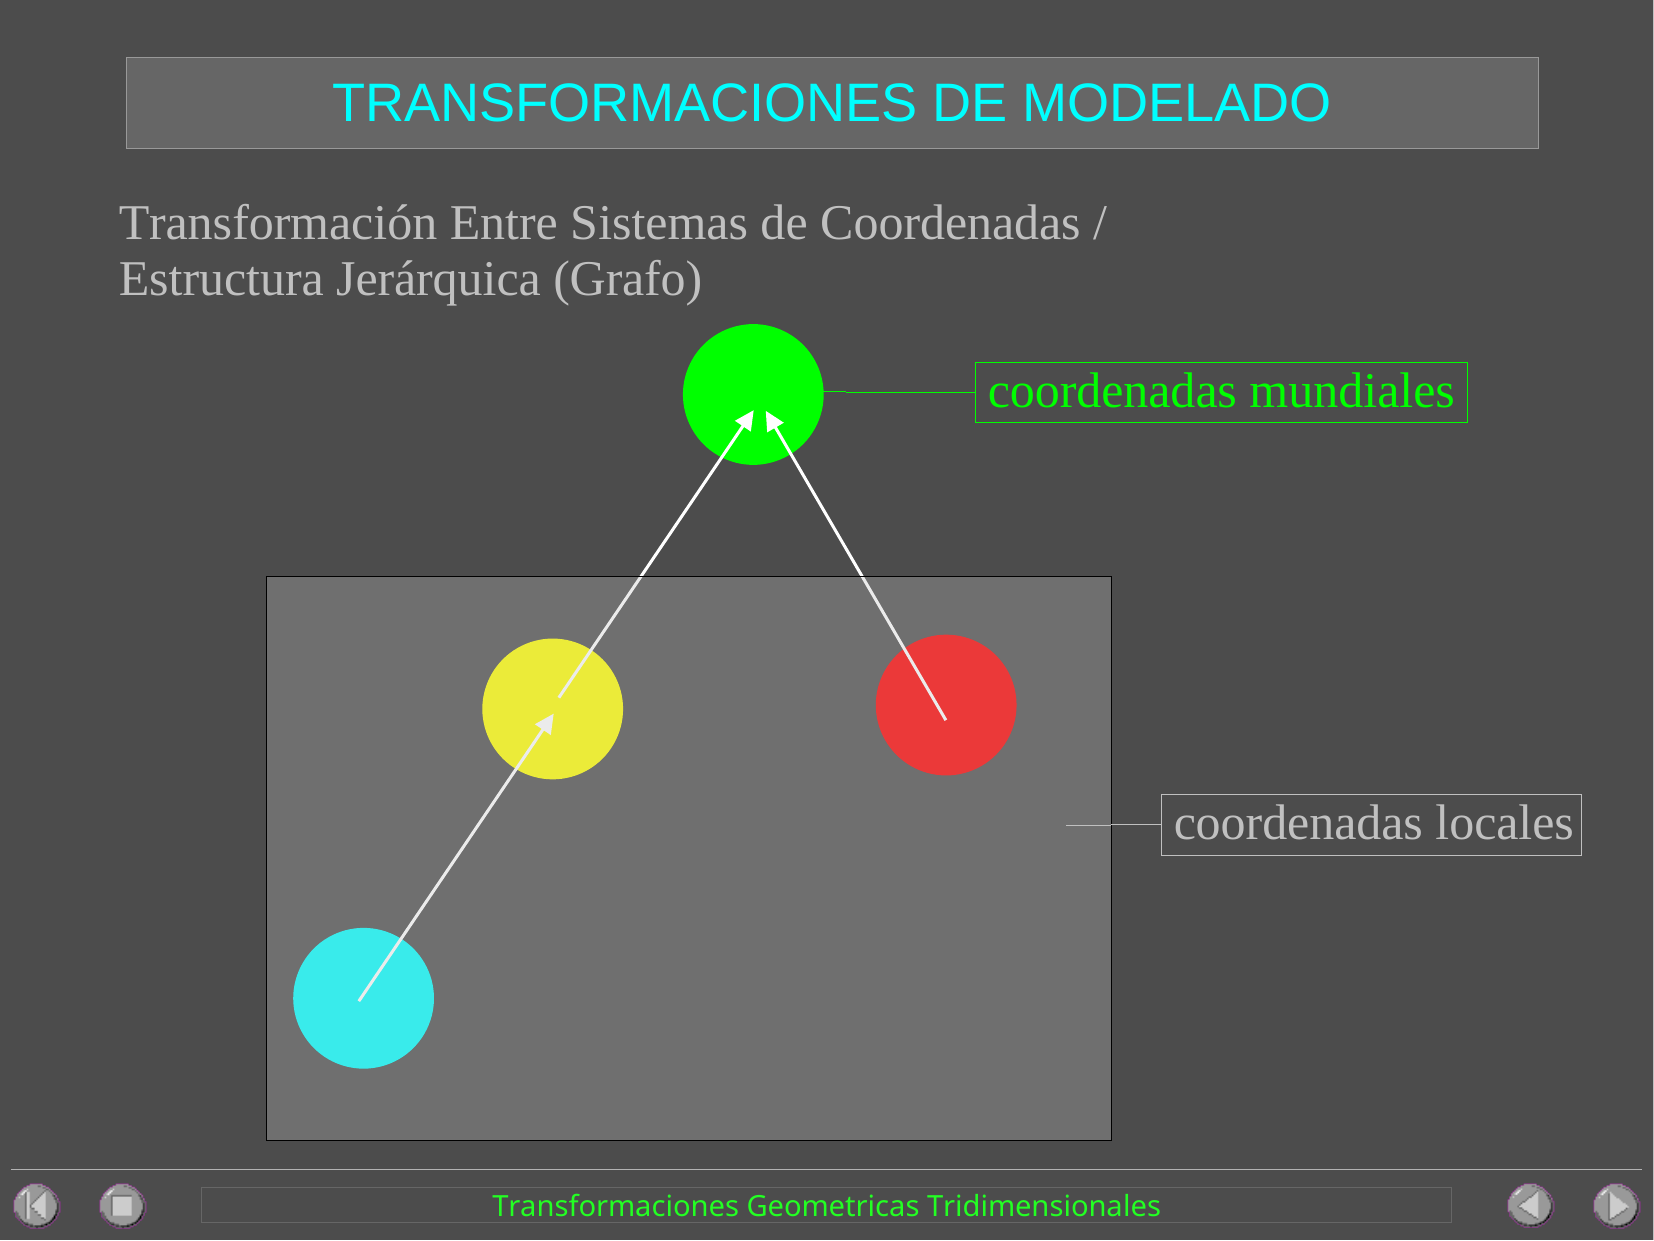

# TRANSFORMACIONES DE MODELADO
Transformación Entre Sistemas de Coordenadas /
Estructura Jerárquica (Grafo)